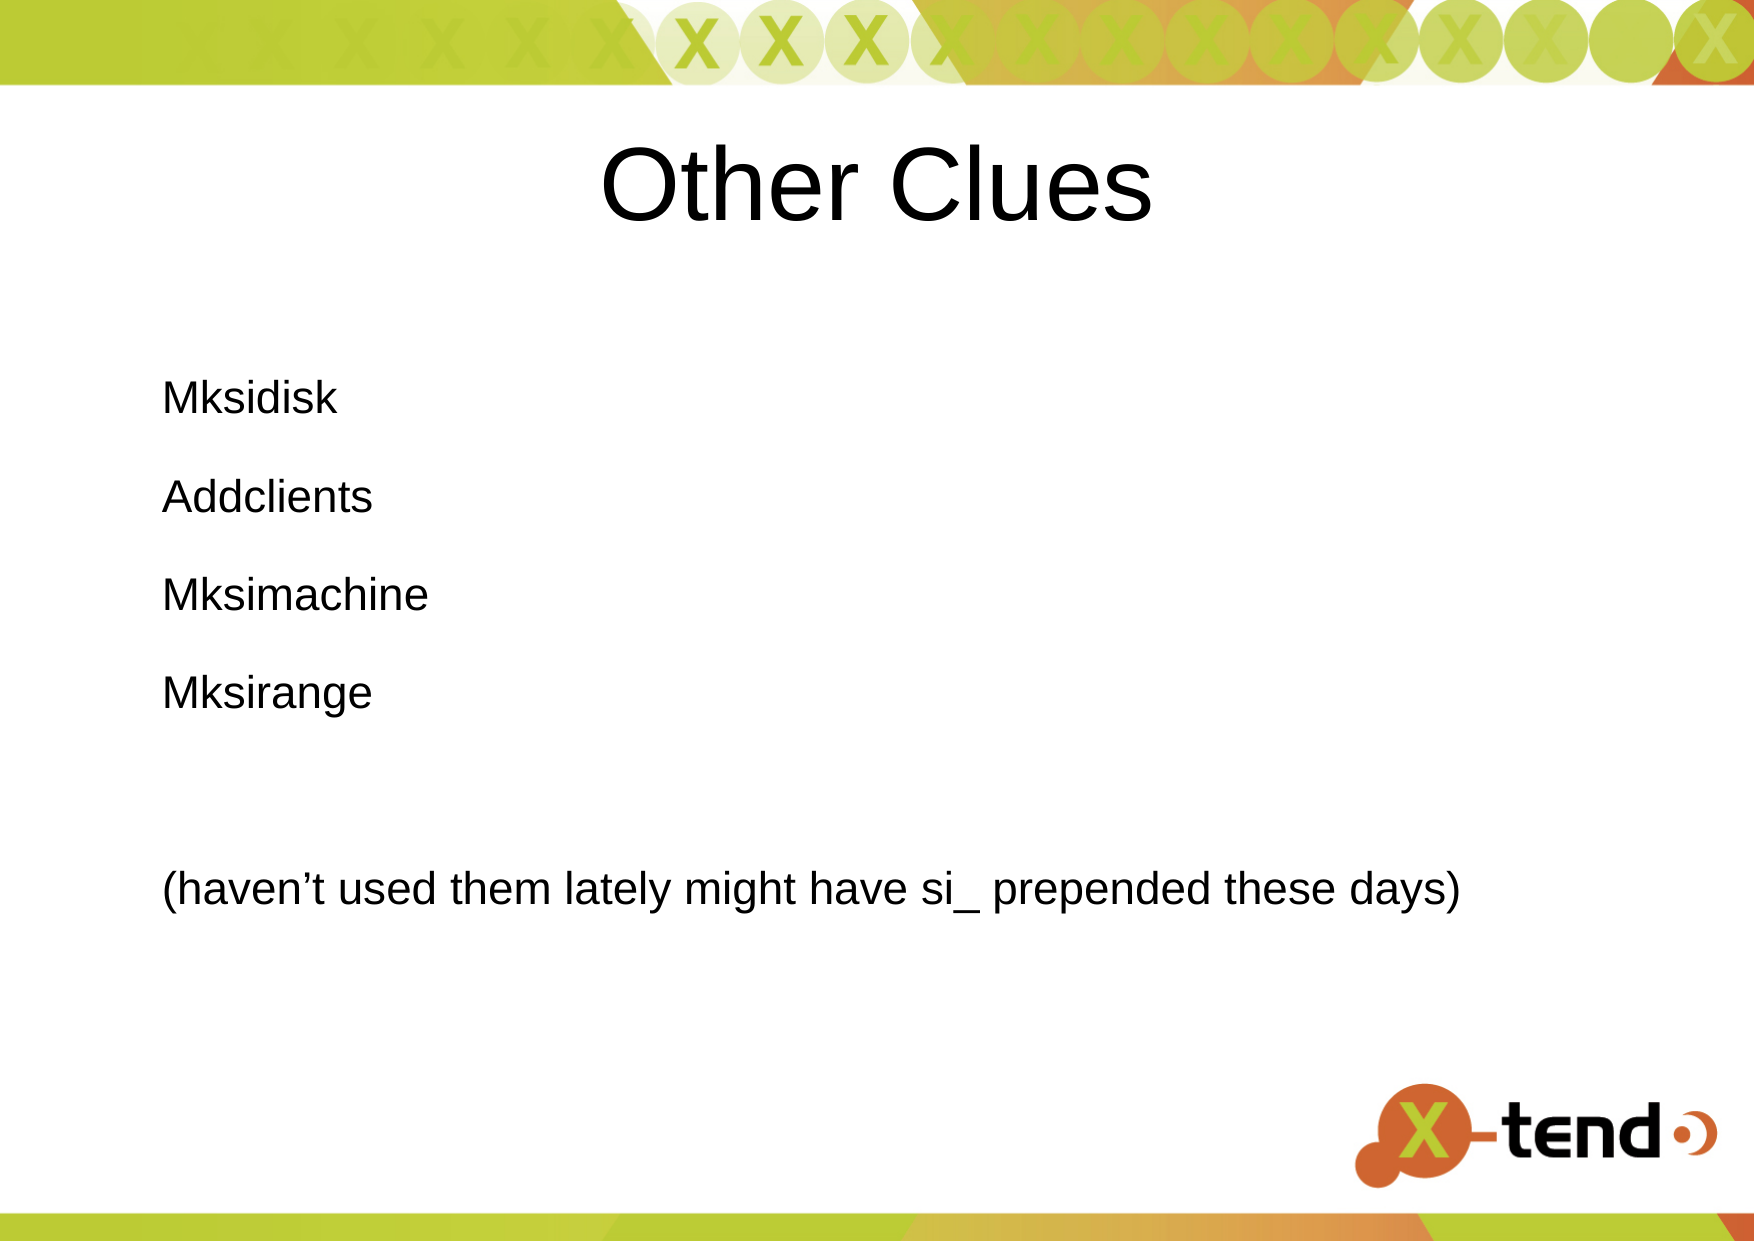

# Other Clues
Mksidisk
Addclients
Mksimachine
Mksirange
(haven’t used them lately might have si_ prepended these days)